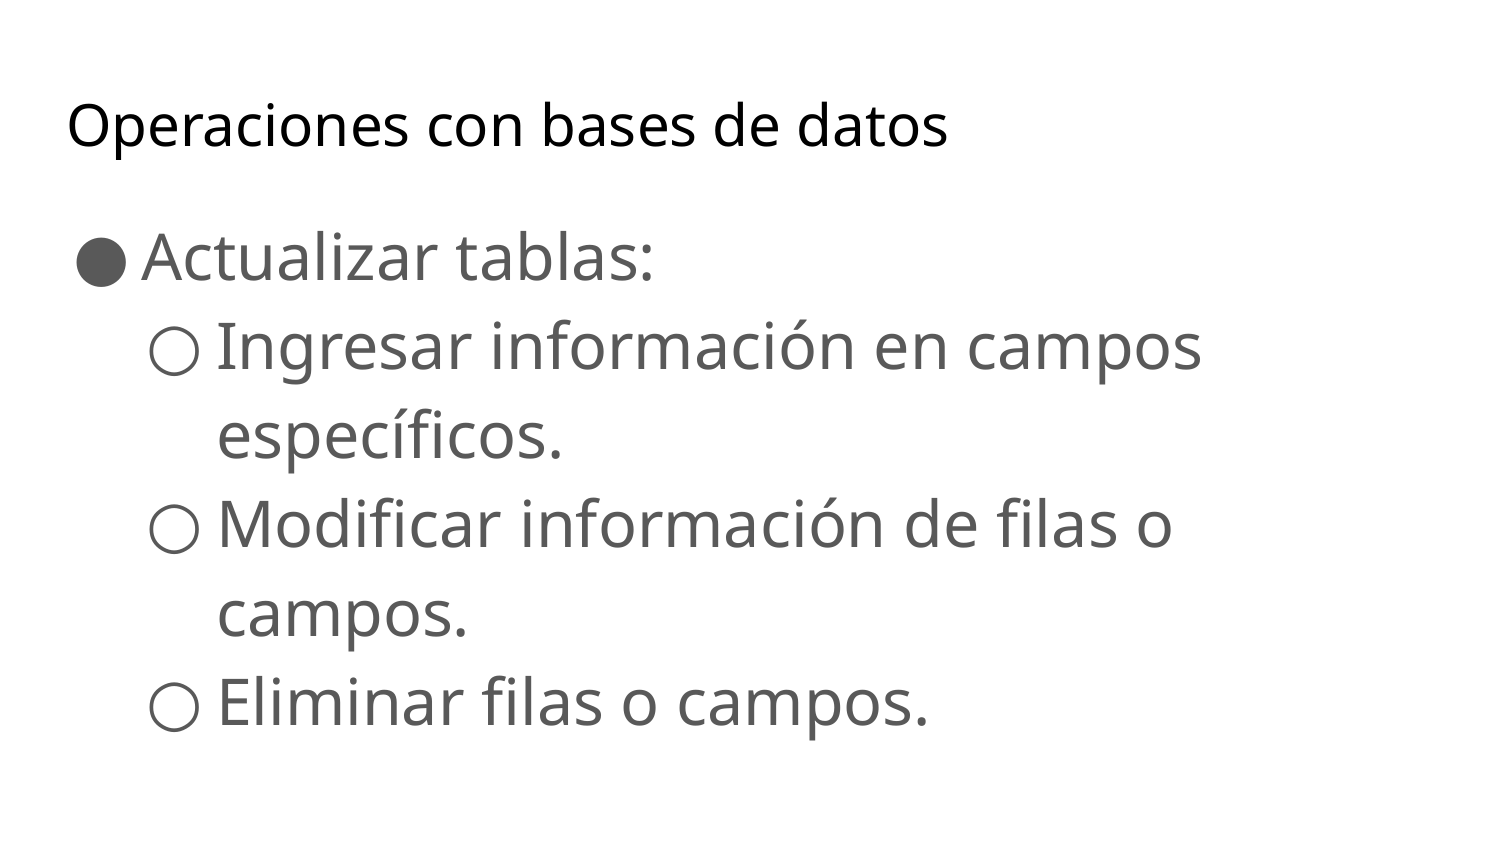

# Operaciones con bases de datos
Actualizar tablas:
Ingresar información en campos específicos.
Modificar información de filas o campos.
Eliminar filas o campos.